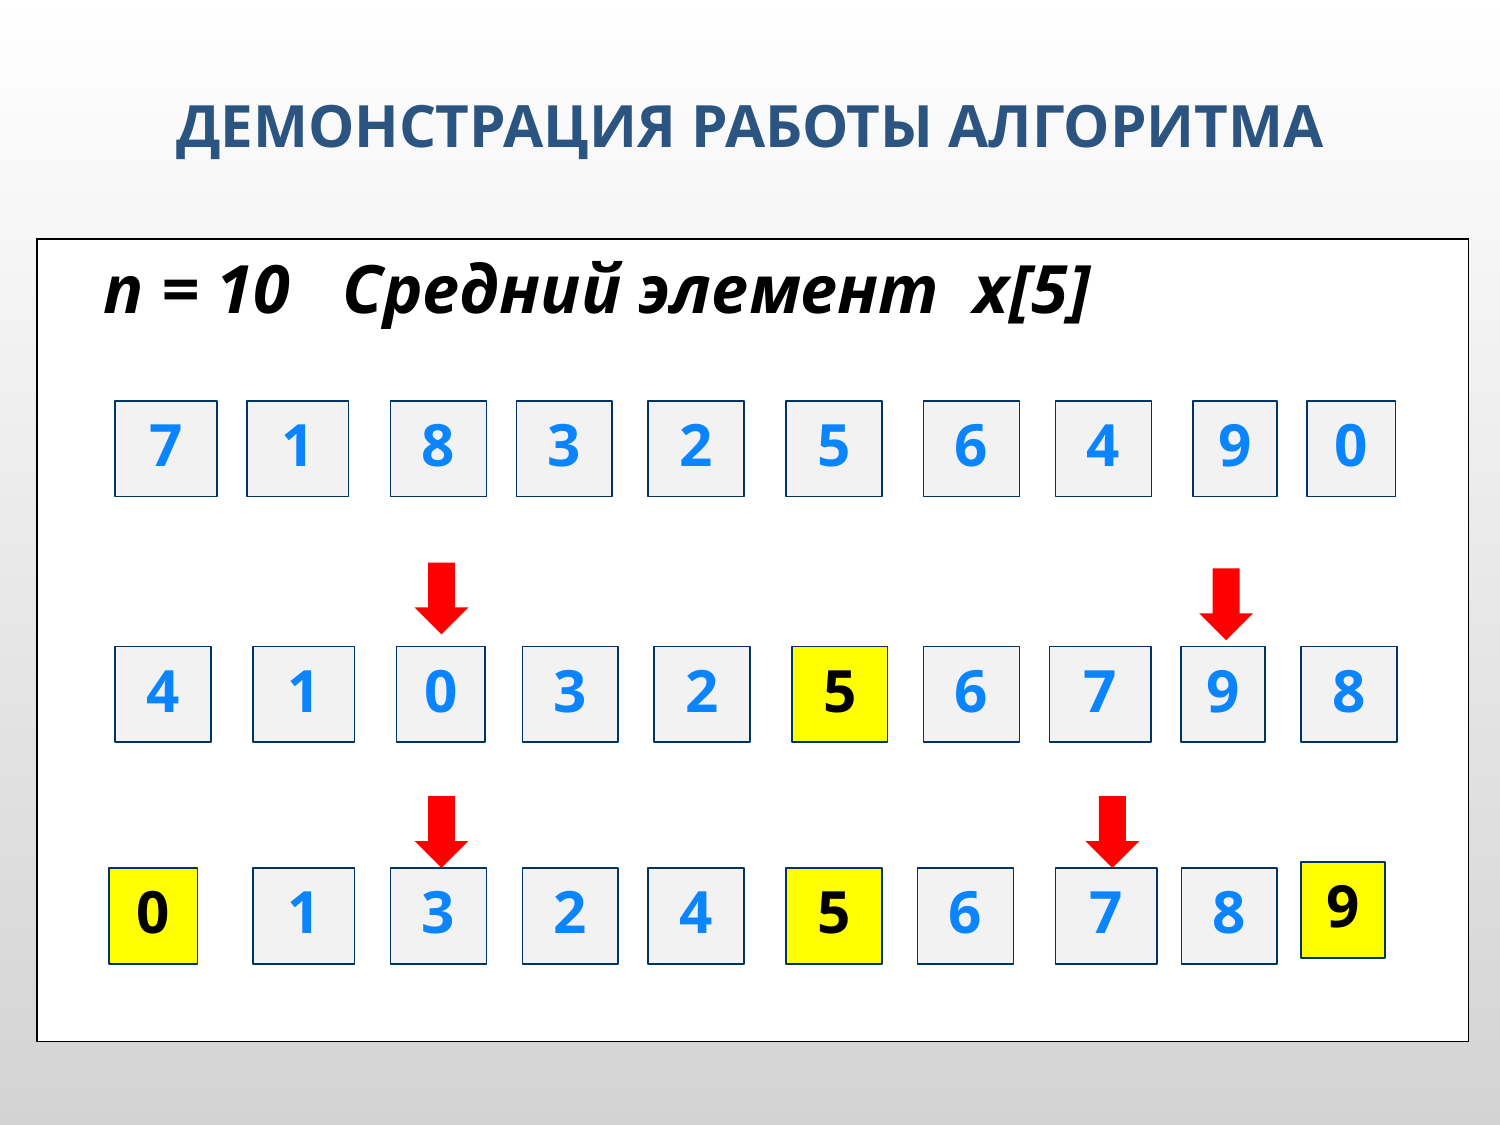

# ДЕМОНСТРАЦИЯ РАБОТЫ АЛГОРИТМА
 n = 10 Средний элемент x[5]
7
1
8
3
2
5
6
4
9
0
4
1
0
3
2
5
6
7
9
8
9
0
1
3
2
4
5
6
7
8